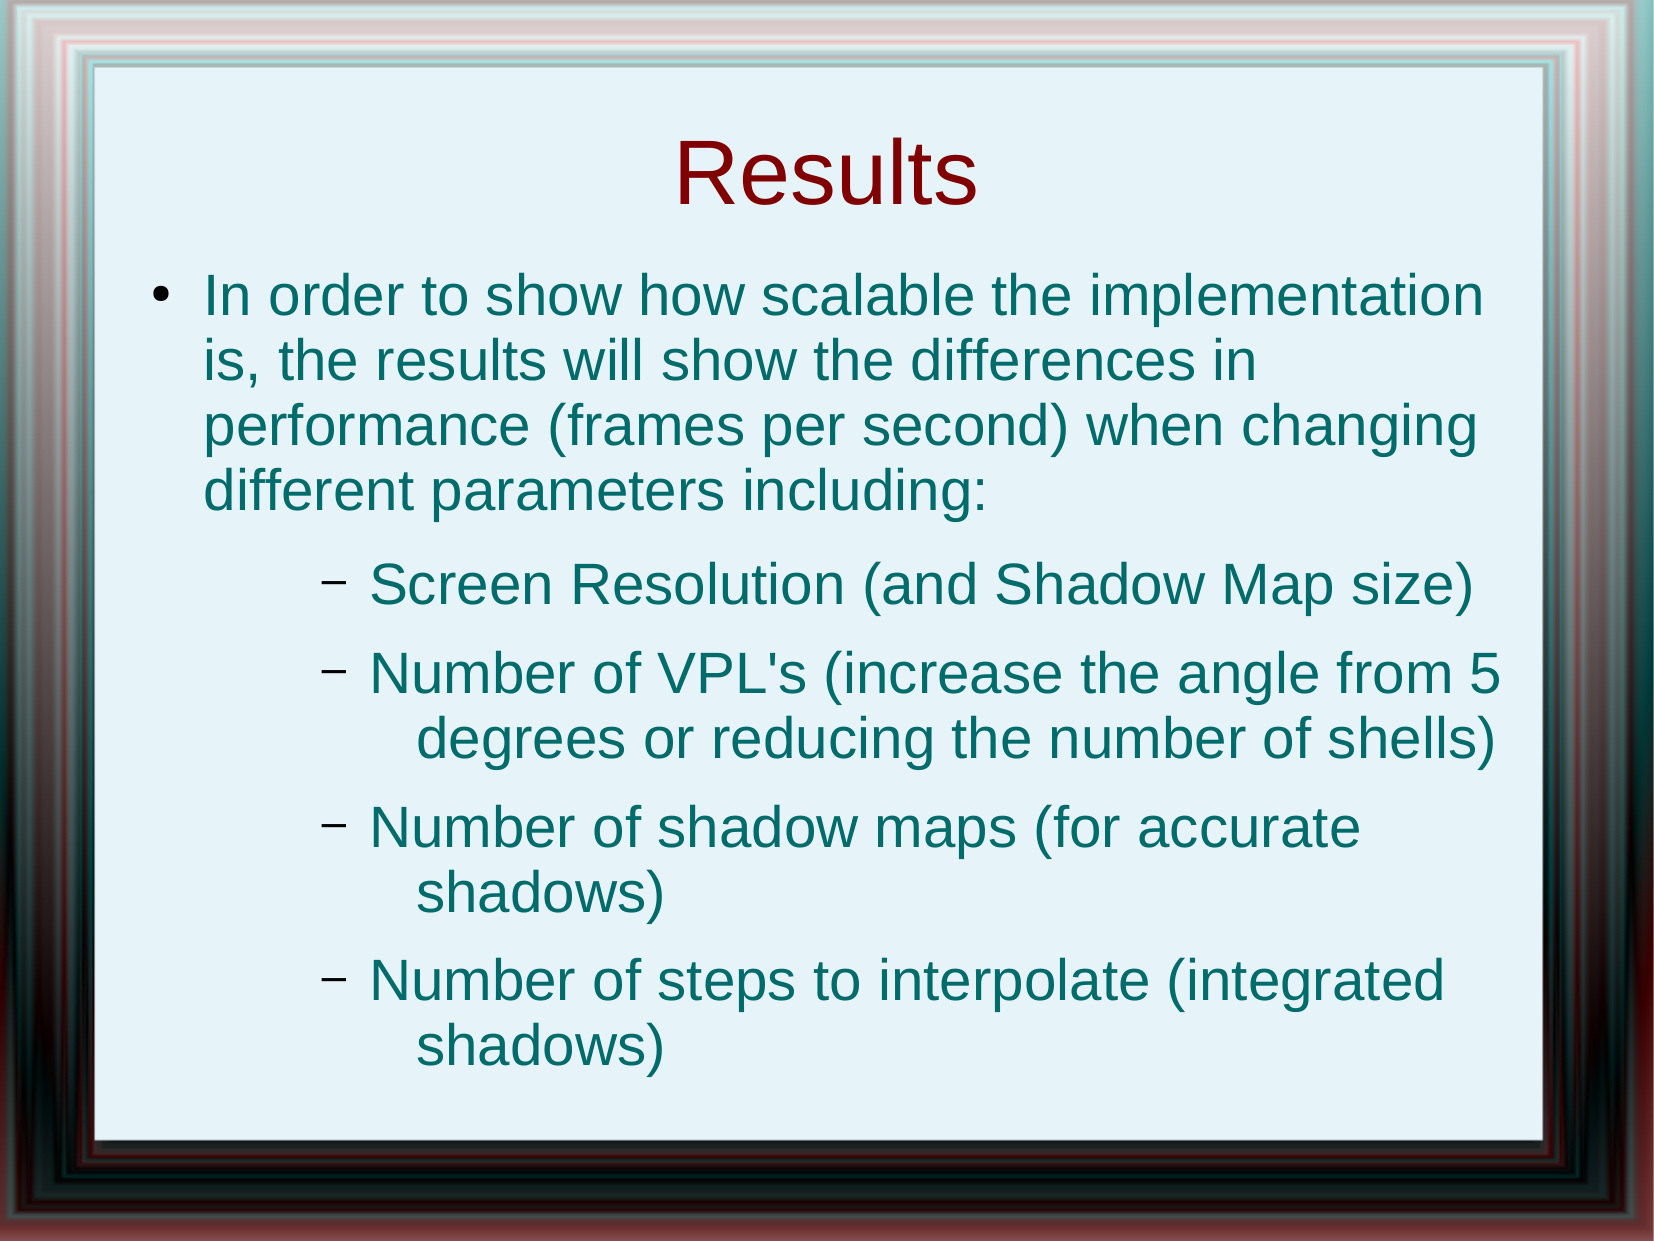

# Results
In order to show how scalable the implementation is, the results will show the differences in performance (frames per second) when changing different parameters including:
Screen Resolution (and Shadow Map size)
Number of VPL's (increase the angle from 5 degrees or reducing the number of shells)
Number of shadow maps (for accurate shadows)
Number of steps to interpolate (integrated shadows)